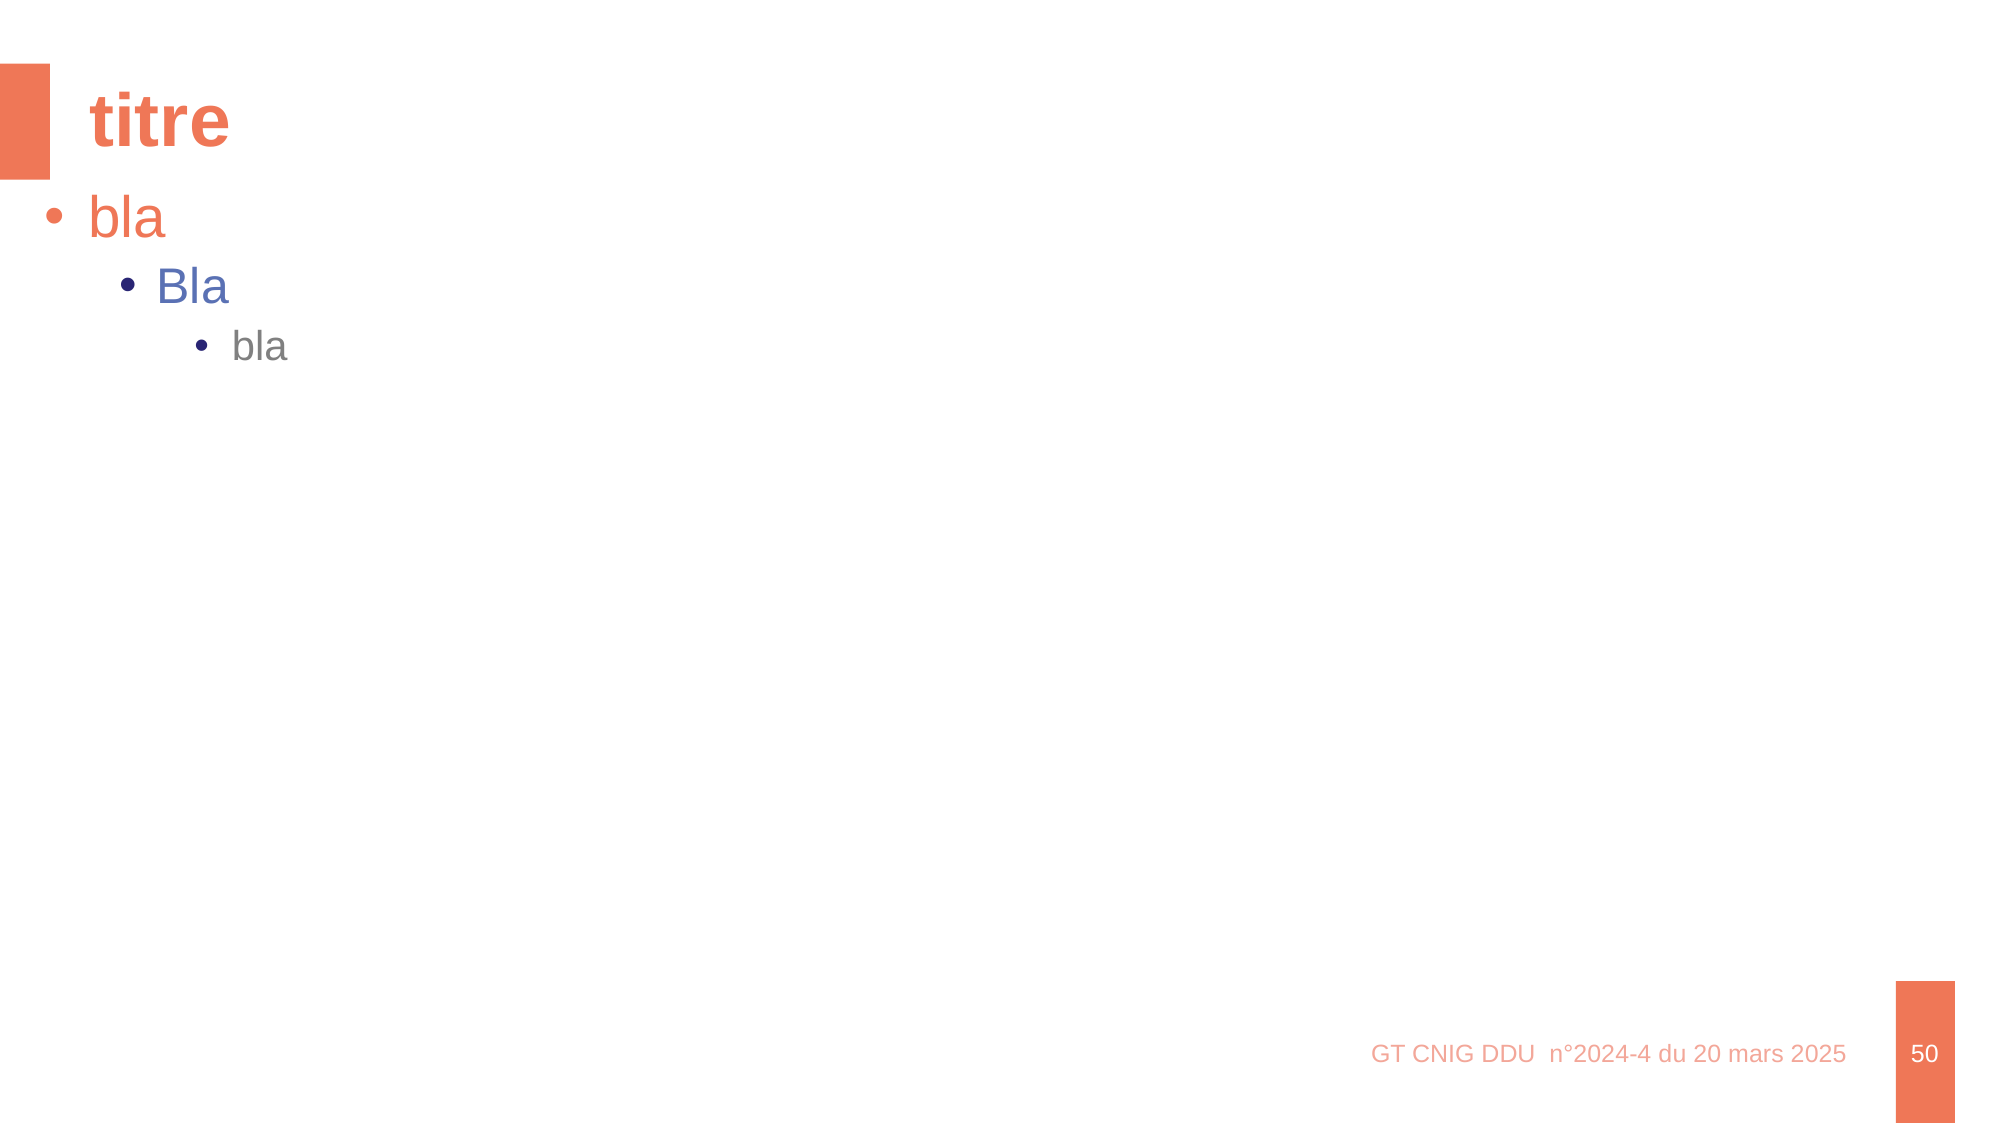

# titre
bla
Bla
bla
50
GT CNIG DDU n°2024-4 du 20 mars 2025